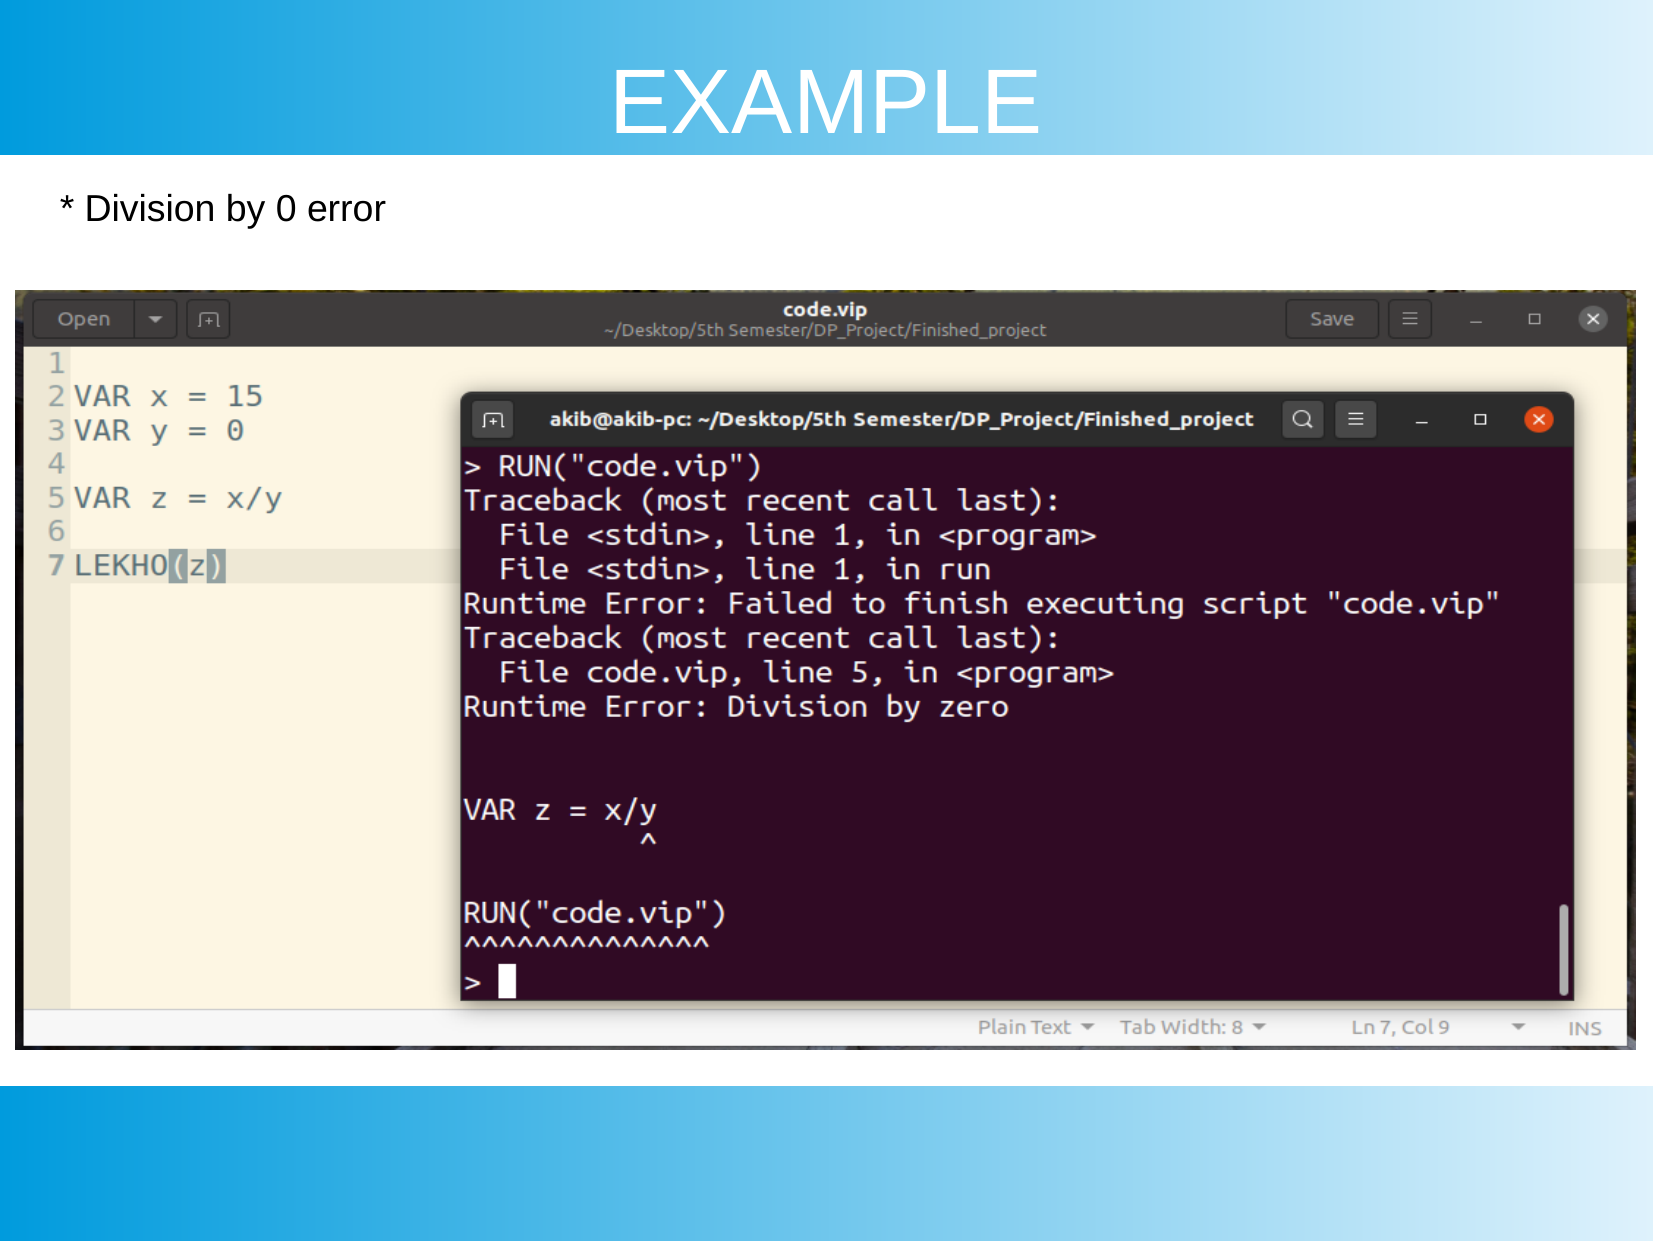

# EXAMPLE
* Division by 0 error